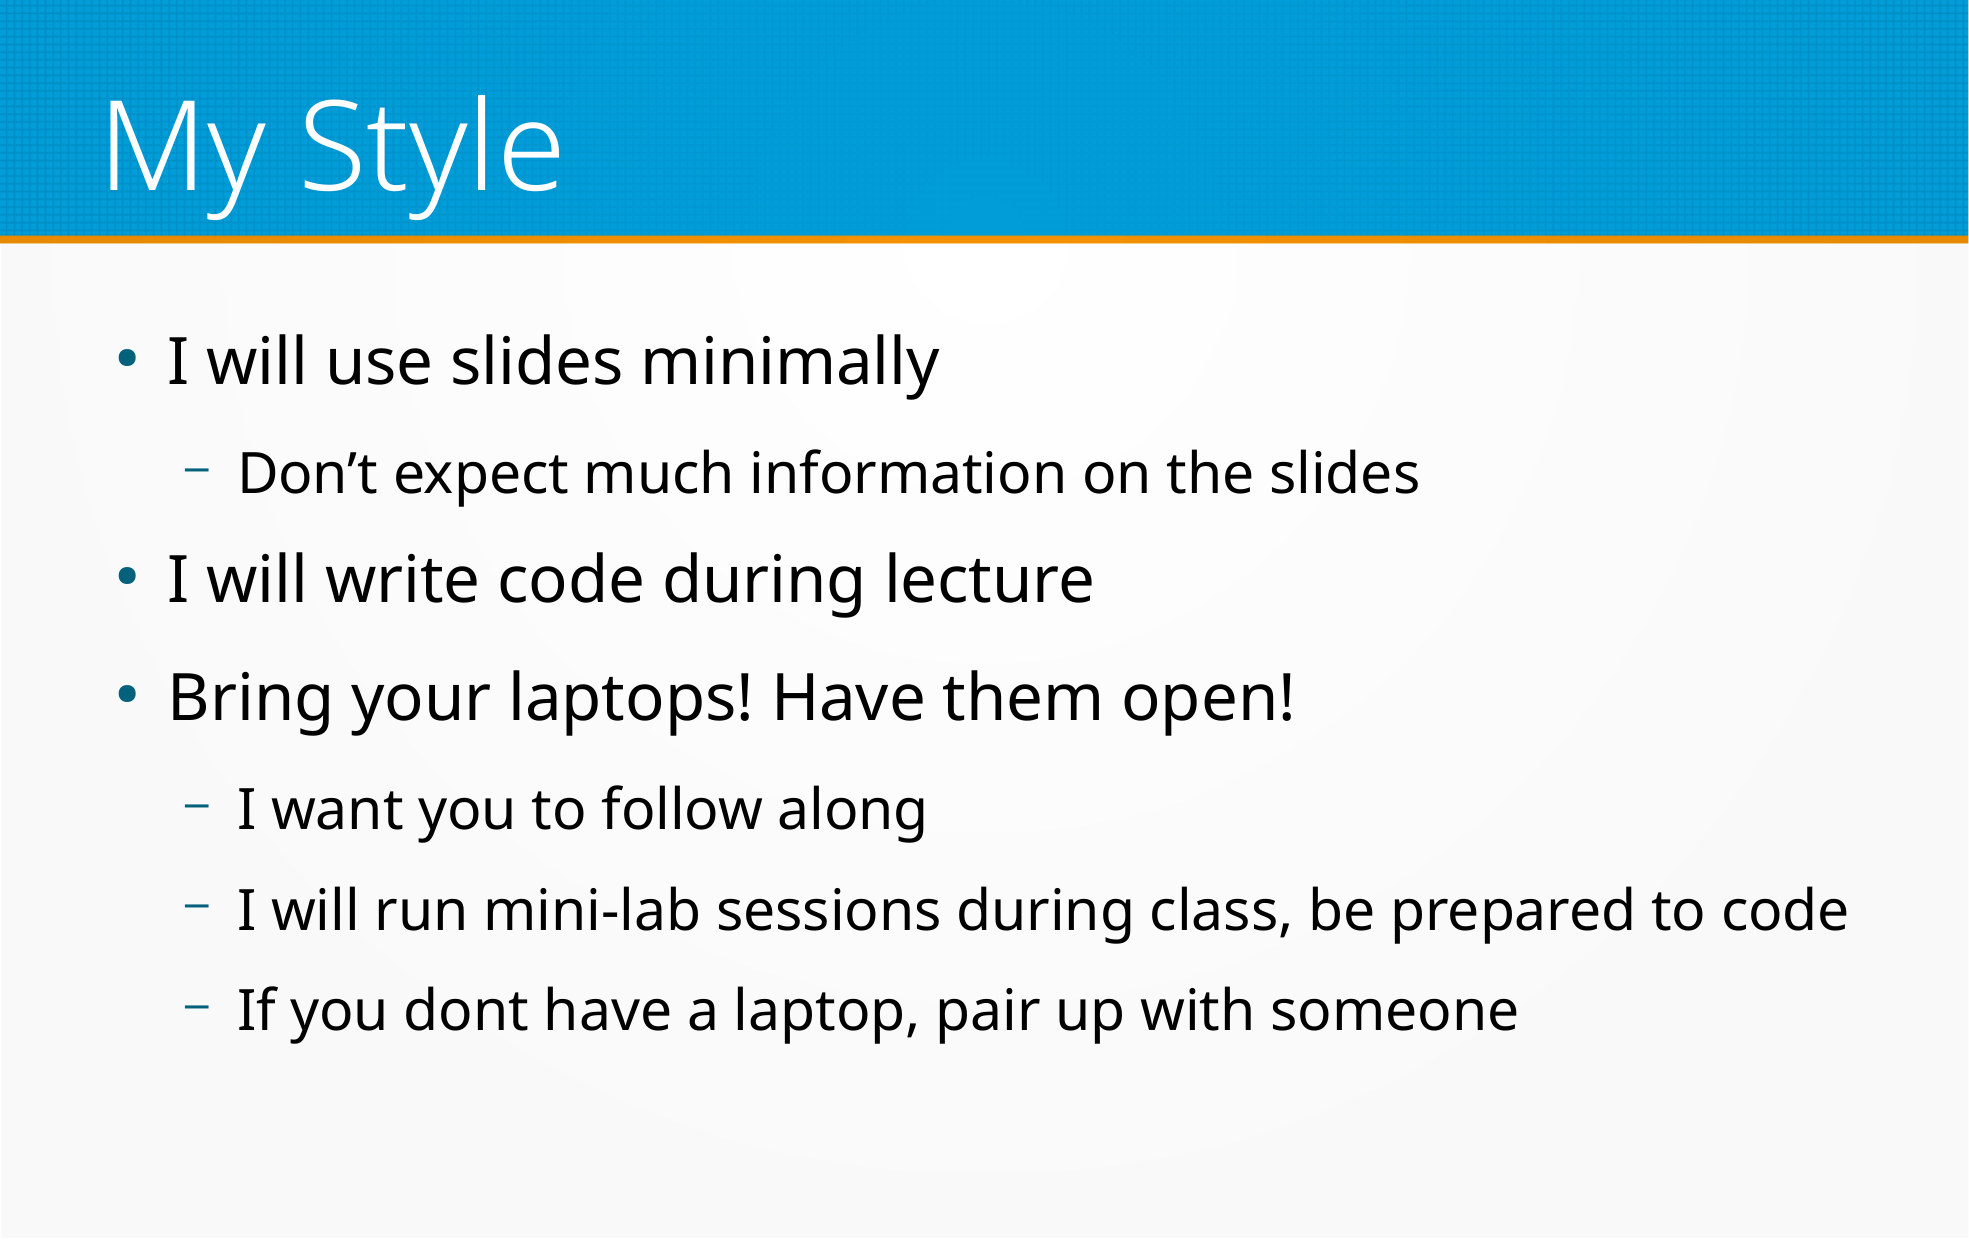

# My Style
I will use slides minimally
Don’t expect much information on the slides
I will write code during lecture
Bring your laptops! Have them open!
I want you to follow along
I will run mini-lab sessions during class, be prepared to code
If you dont have a laptop, pair up with someone